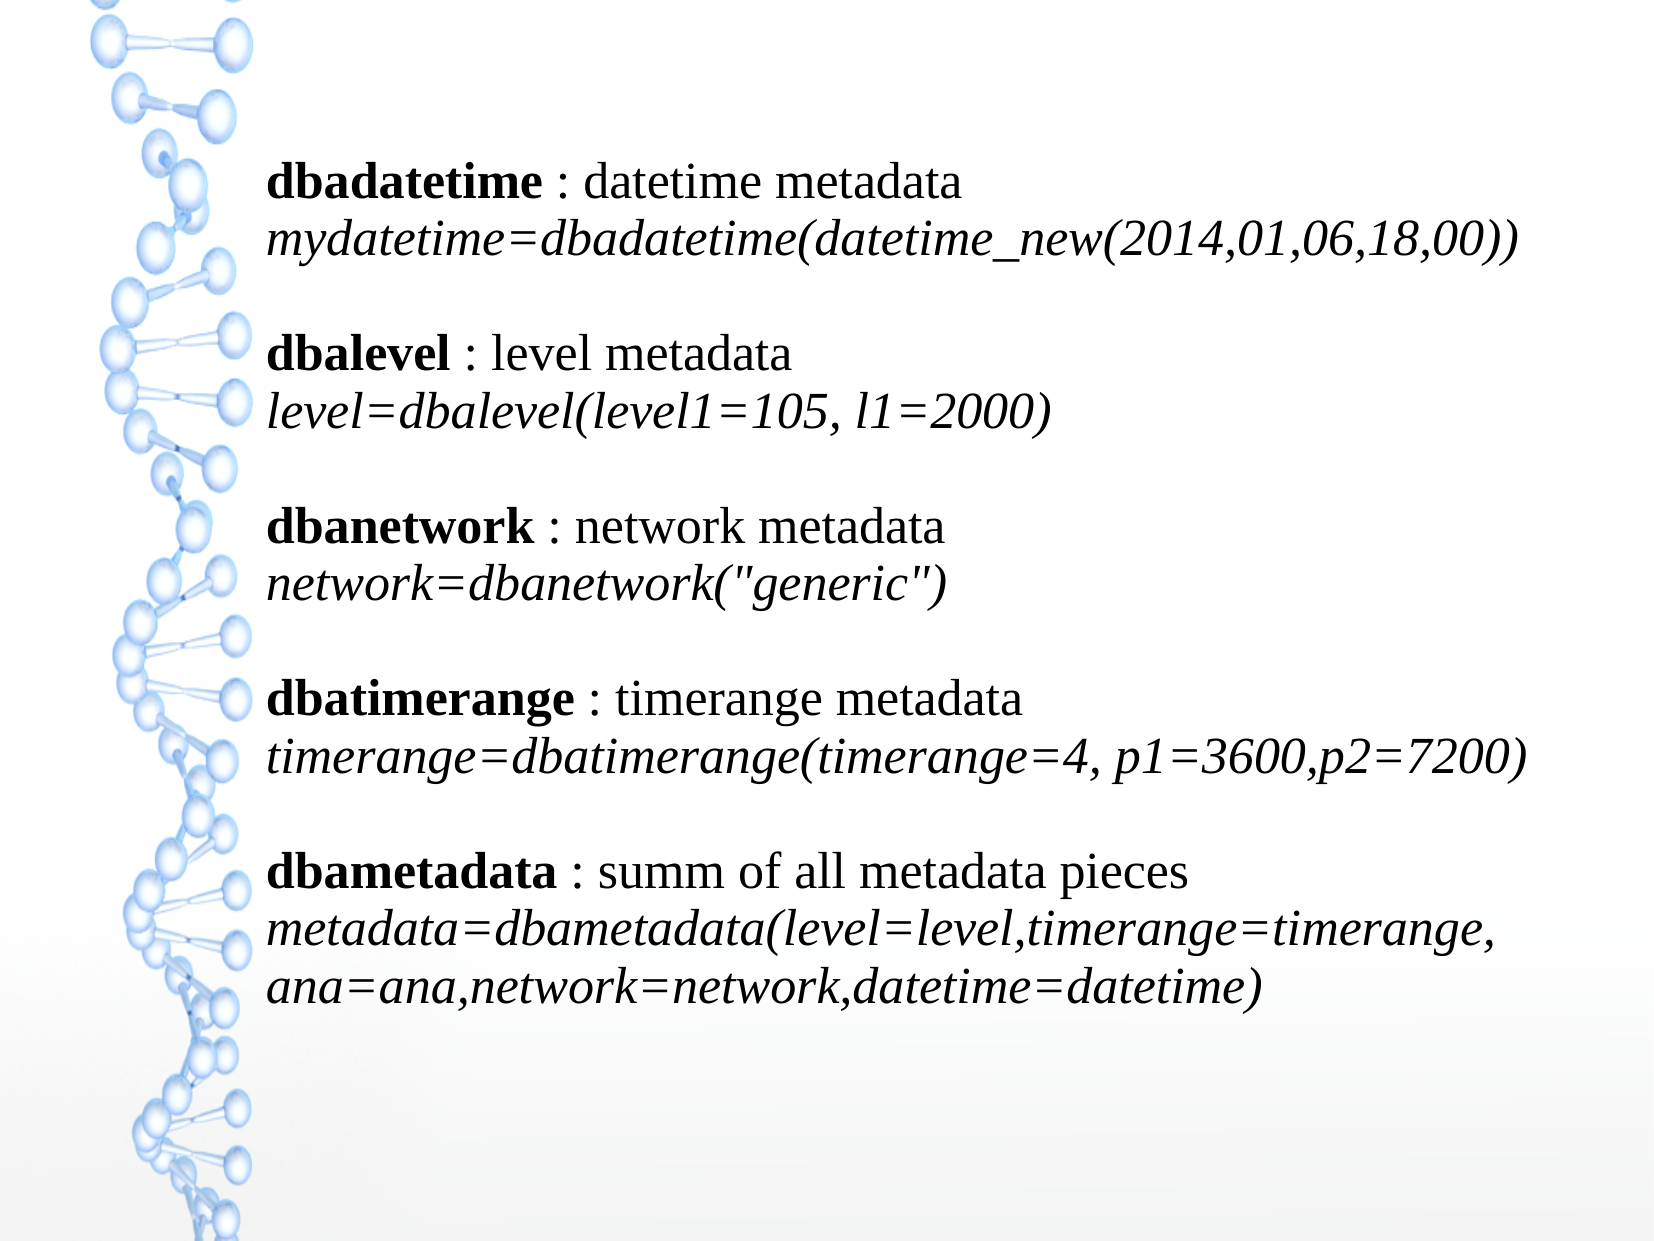

# dbadatetime : datetime metadata
mydatetime=dbadatetime(datetime_new(2014,01,06,18,00))
dbalevel : level metadata
level=dbalevel(level1=105, l1=2000)
dbanetwork : network metadata
network=dbanetwork("generic")
dbatimerange : timerange metadata
timerange=dbatimerange(timerange=4, p1=3600,p2=7200)
dbametadata : summ of all metadata pieces
metadata=dbametadata(level=level,timerange=timerange,
ana=ana,network=network,datetime=datetime)